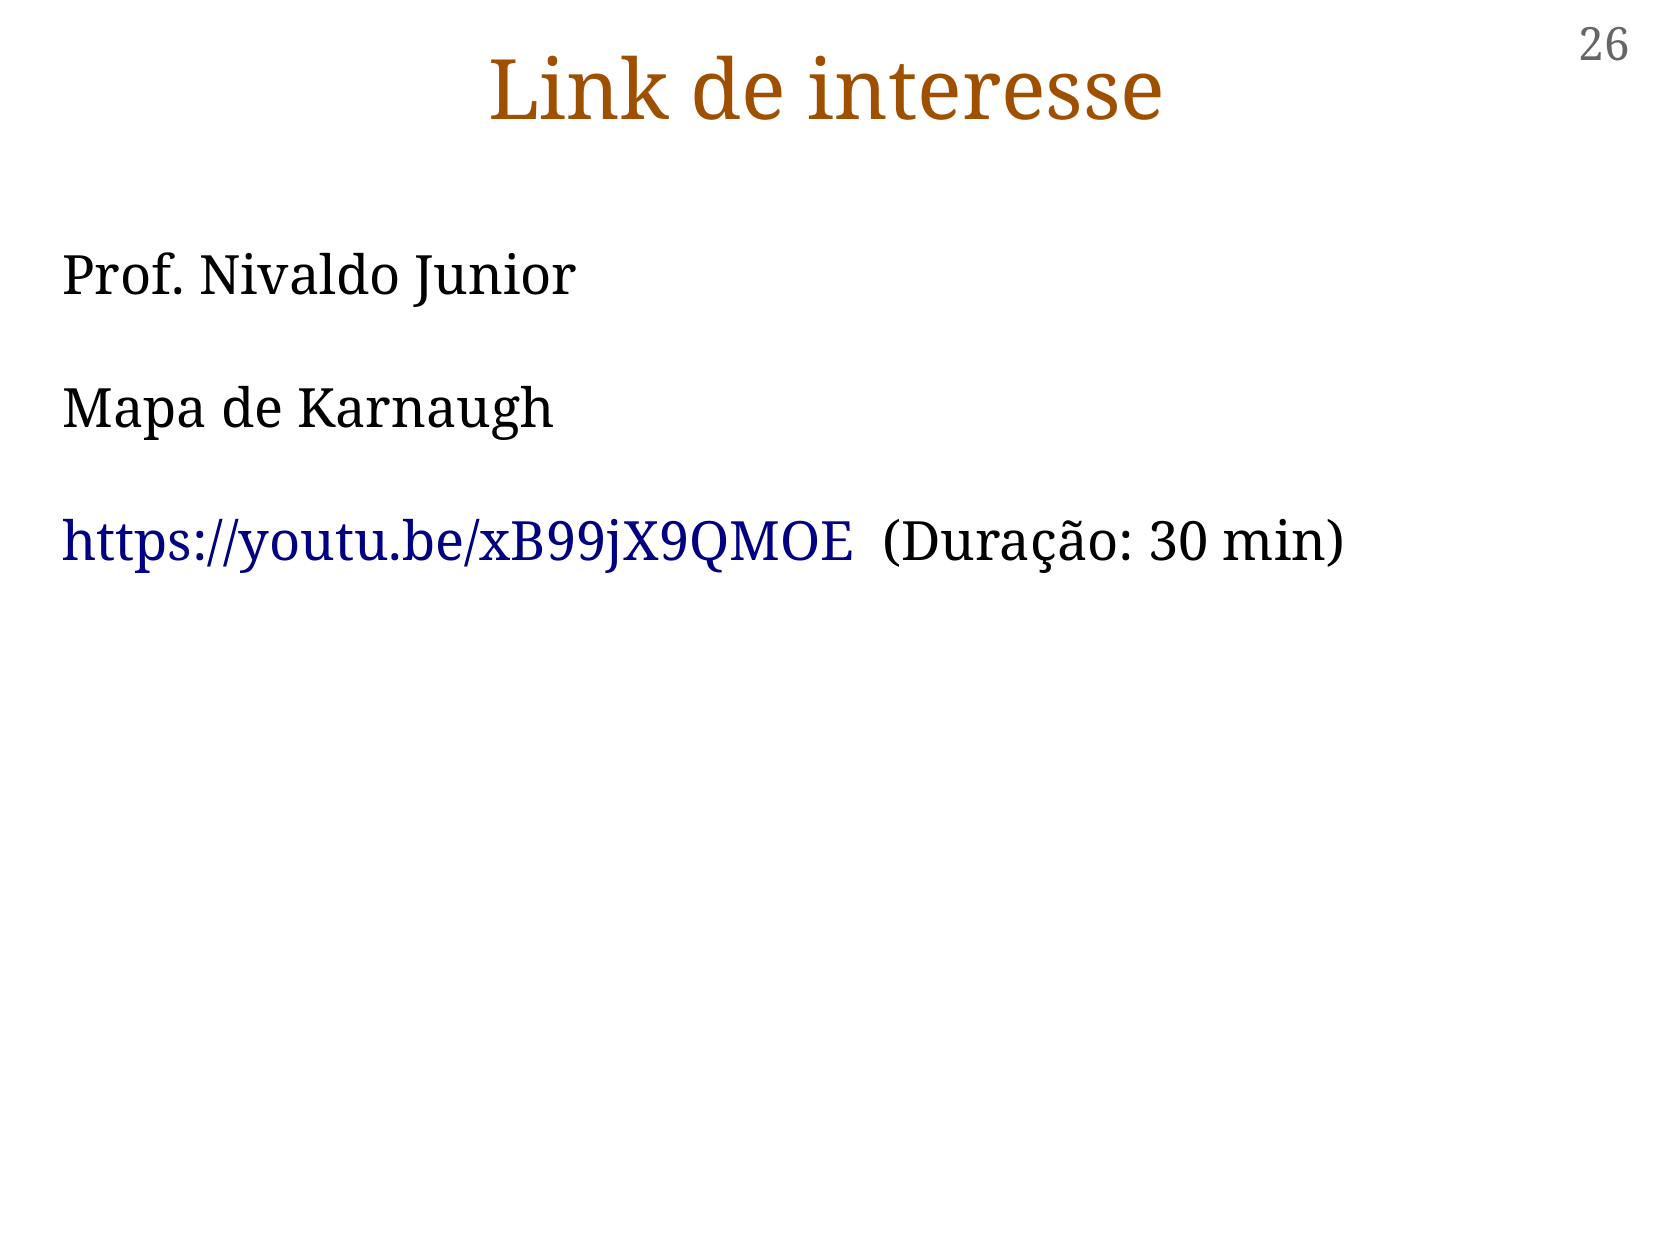

26
# Link de interesse
Prof. Nivaldo Junior
Mapa de Karnaugh
https://youtu.be/xB99jX9QMOE (Duração: 30 min)